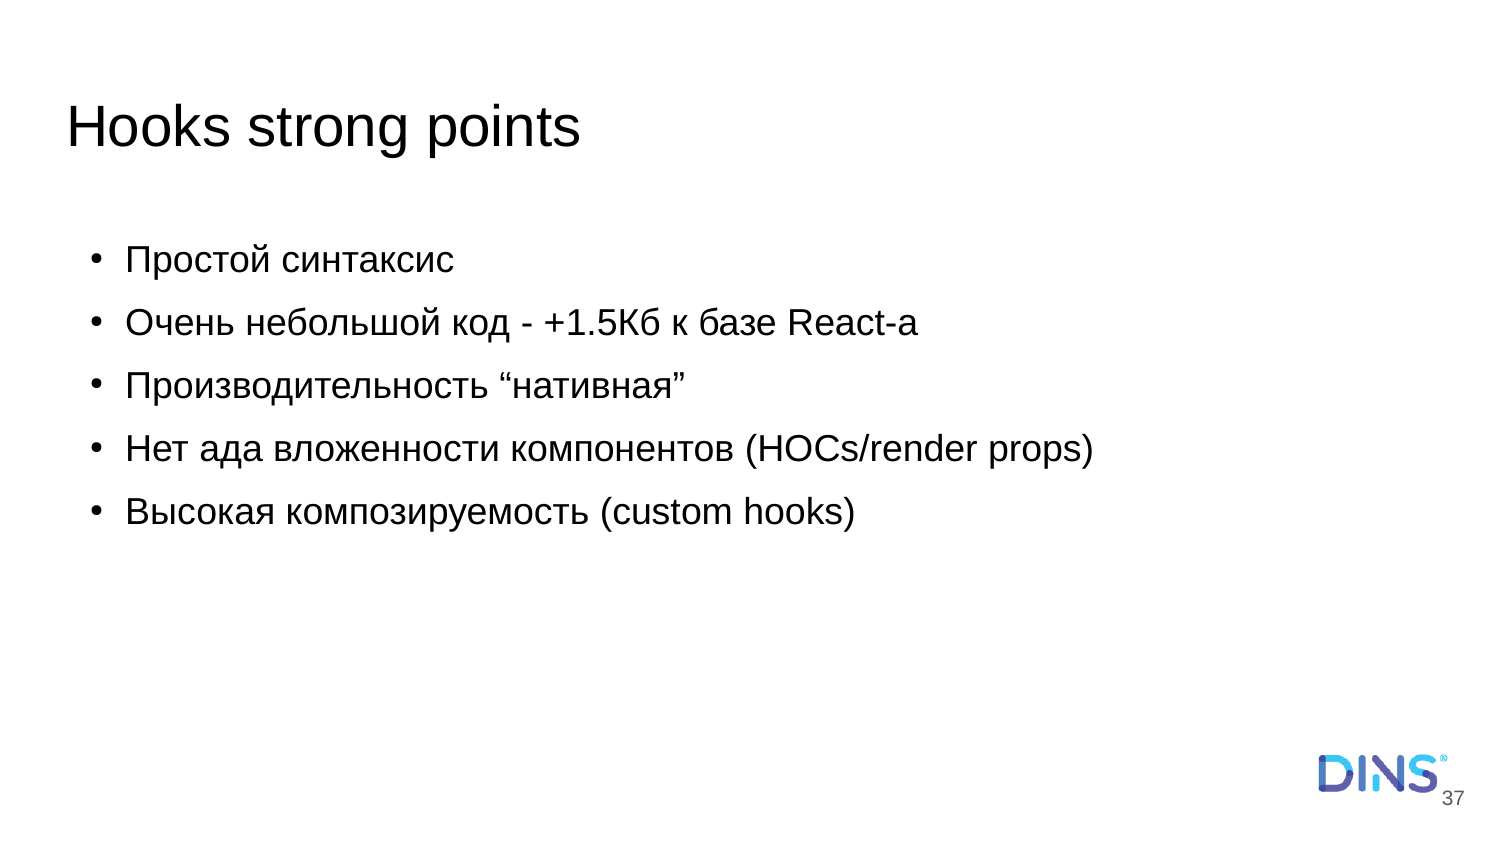

Hooks strong points
#
Простой синтаксис
Очень небольшой код - +1.5Кб к базе React-а
Производительность “нативная”
Нет ада вложенности компонентов (HOCs/render props)
Высокая композируемость (custom hooks)
37